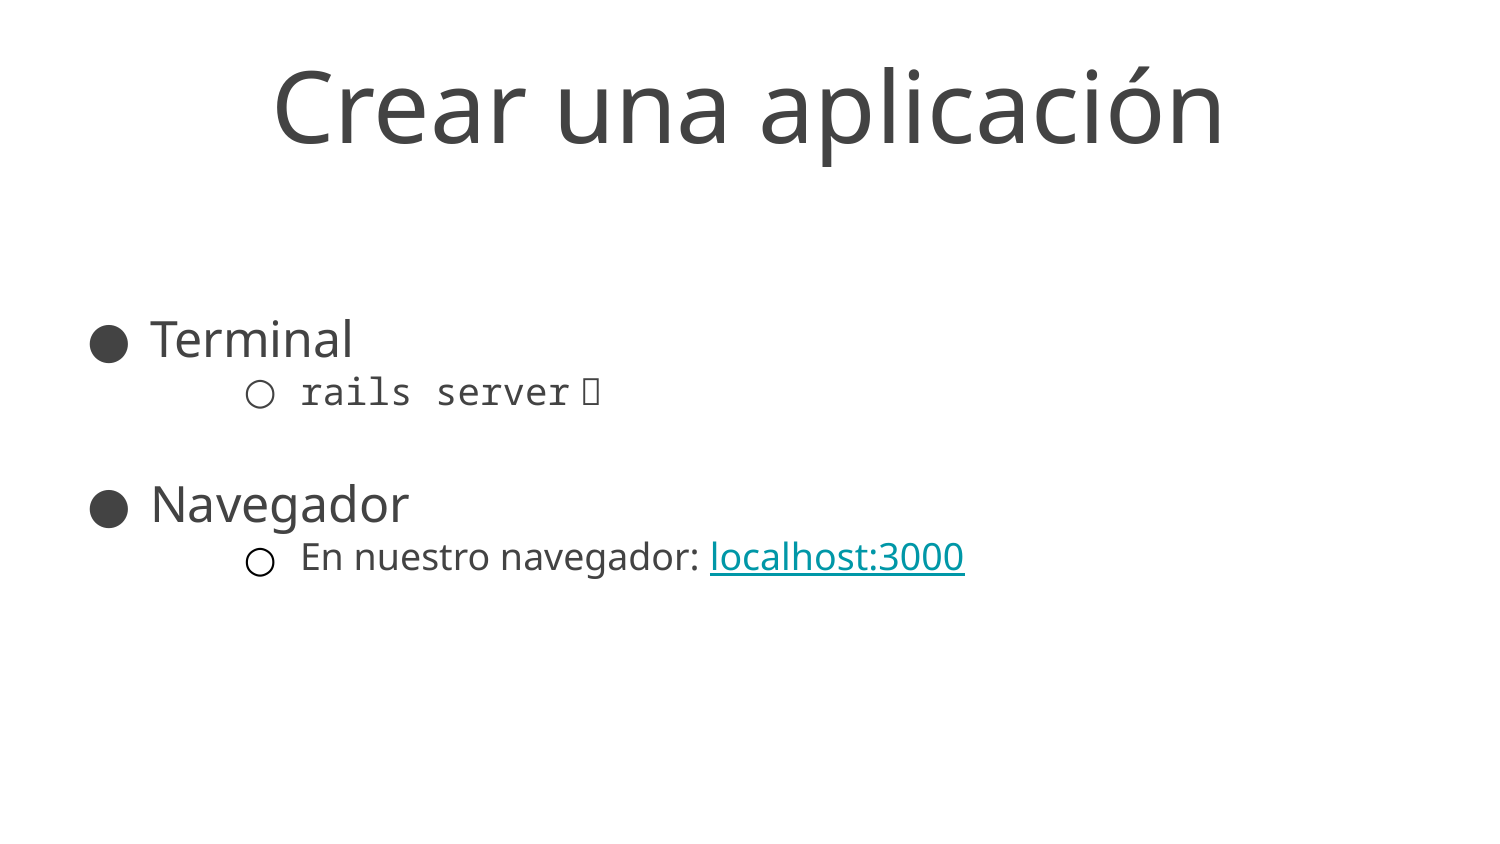

Crear una aplicación
Terminal
rails server 🤞
Navegador
En nuestro navegador: localhost:3000